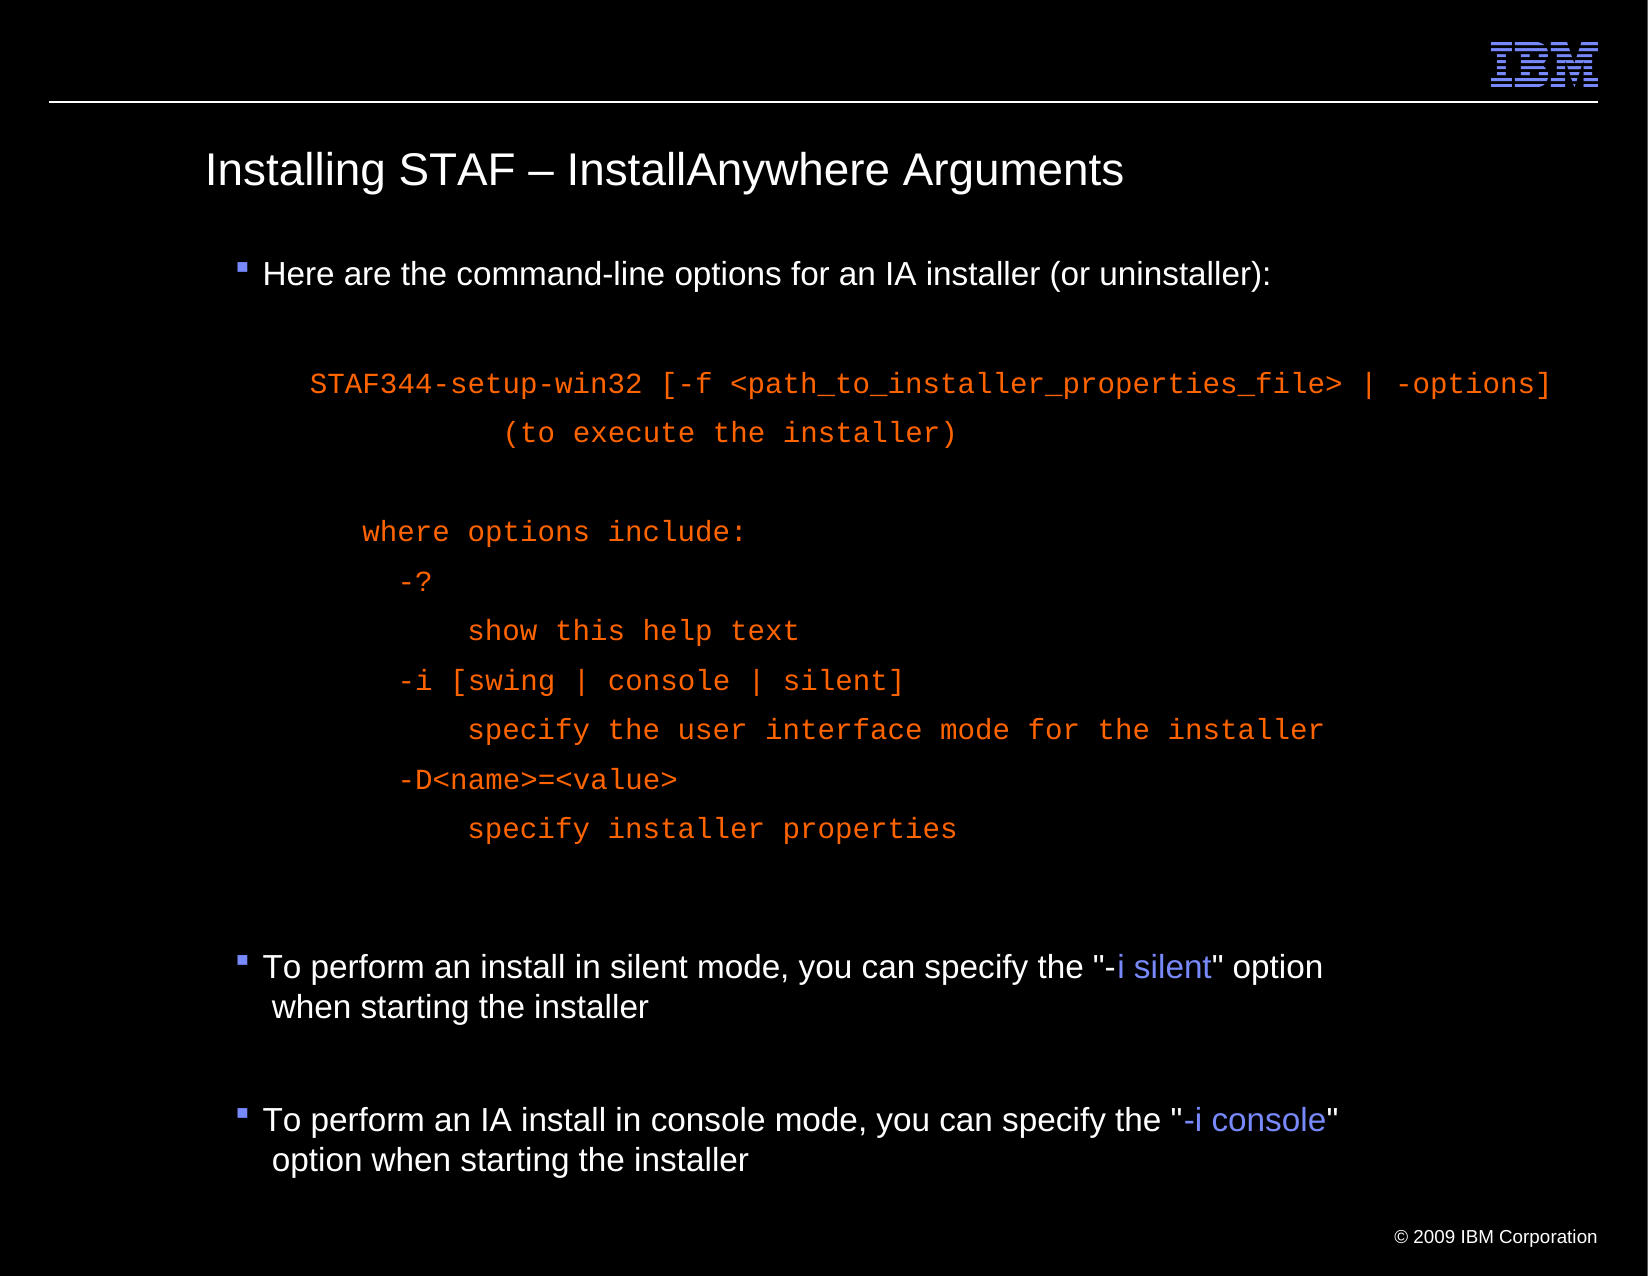

# Installing STAF – InstallAnywhere Arguments
Here are the command-line options for an IA installer (or uninstaller):
STAF344-setup-win32 [-f <path_to_installer_properties_file> | -options]
 (to execute the installer)
 where options include:
 -?
 show this help text
 -i [swing | console | silent]
 specify the user interface mode for the installer
 -D<name>=<value>
 specify installer properties
To perform an install in silent mode, you can specify the "-i silent" option
 when starting the installer
To perform an IA install in console mode, you can specify the "-i console"
 option when starting the installer